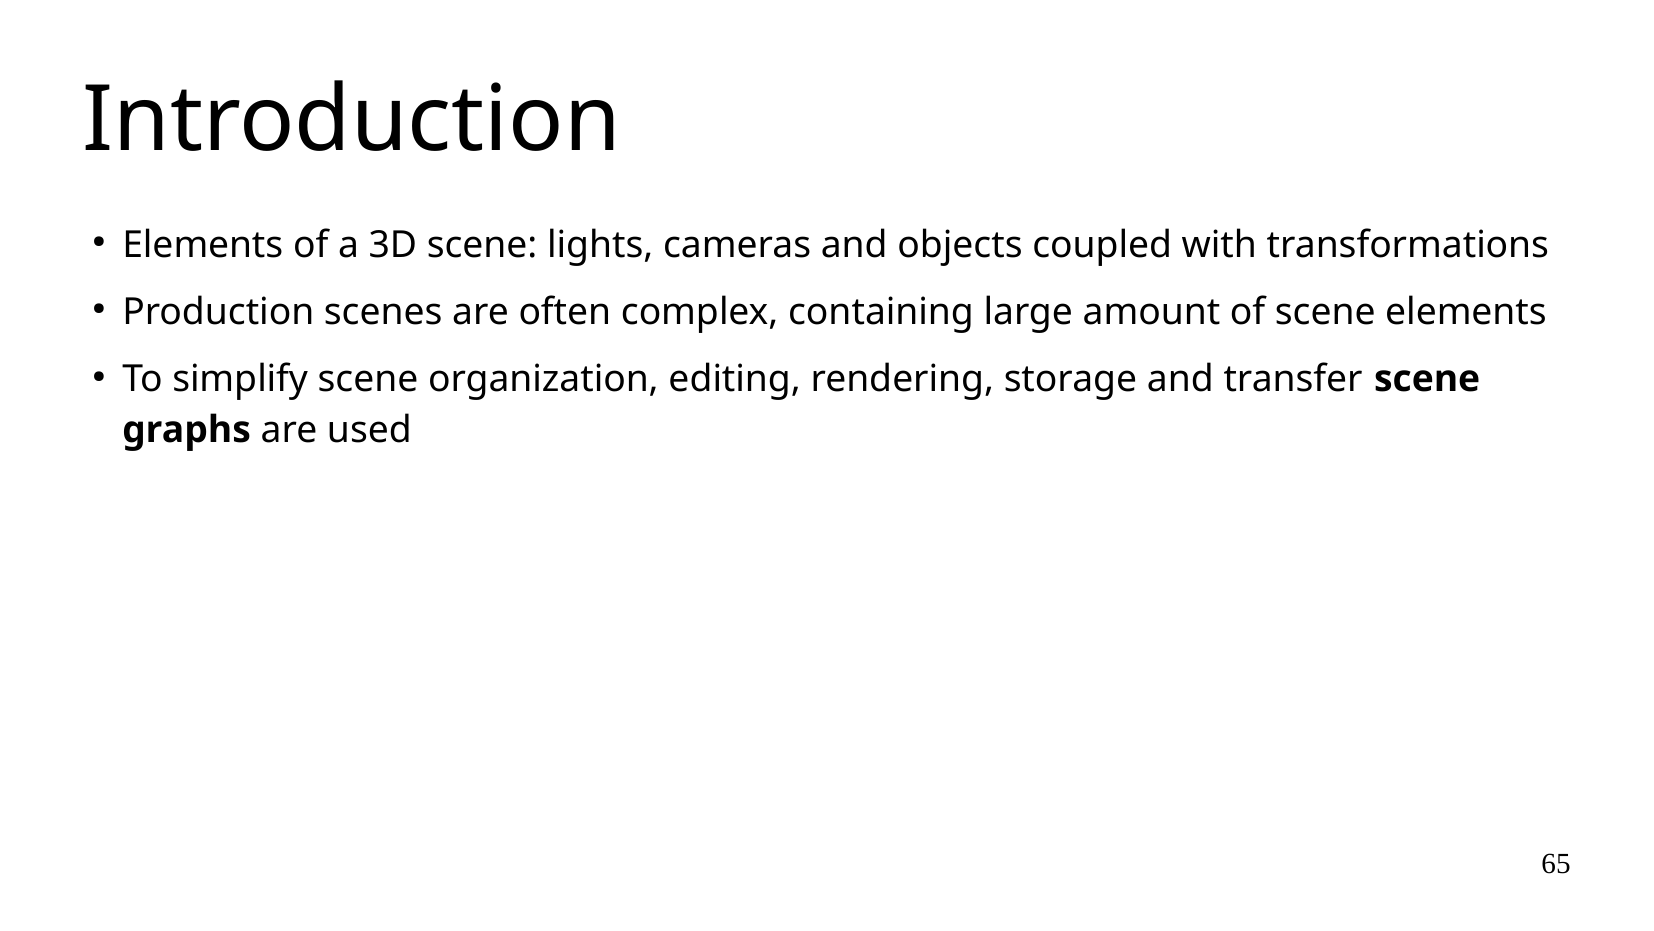

# Introduction
Elements of a 3D scene: lights, cameras and objects coupled with transformations
Production scenes are often complex, containing large amount of scene elements
To simplify scene organization, editing, rendering, storage and transfer scene graphs are used
65